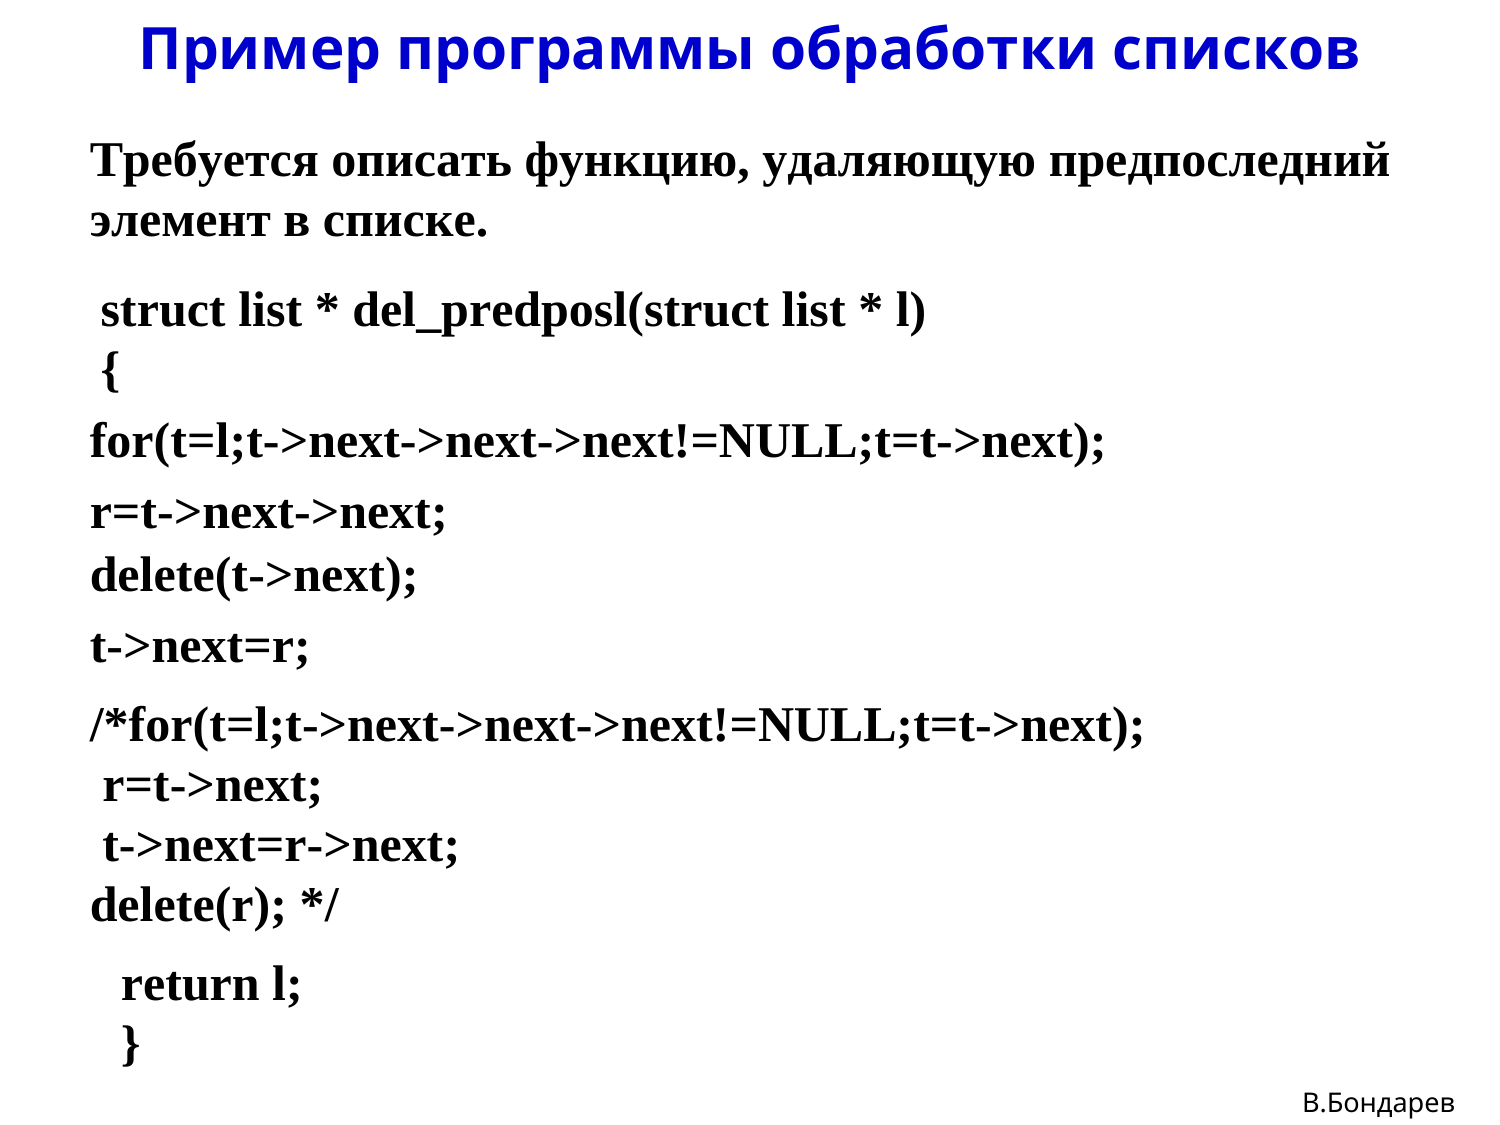

Пример программы обработки списков
	Требуется описать функцию, удаляющую предпоследний элемент в списке.
struct list * del_predposl(struct list * l)
{
for(t=l;t->next->next->next!=NULL;t=t->next);
r=t->next->next;
delete(t->next);
t->next=r;
/*for(t=l;t->next->next->next!=NULL;t=t->next);
 r=t->next;
 t->next=r->next;
delete(r); */
return l;
}